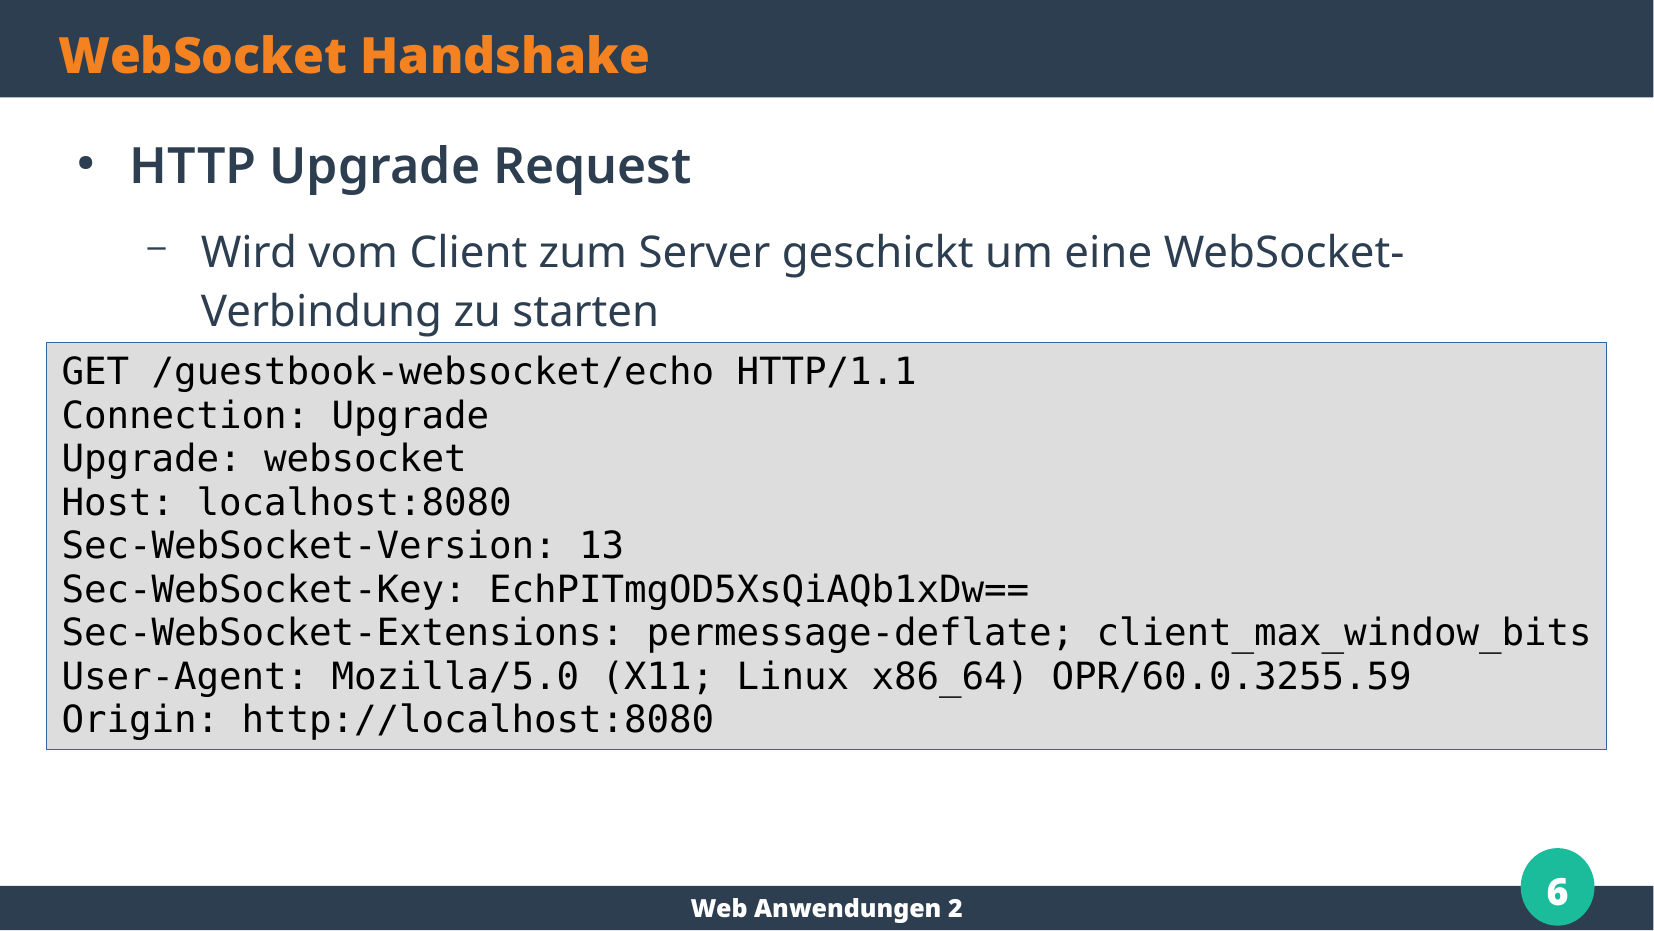

# WebSocket Handshake
HTTP Upgrade Request
Wird vom Client zum Server geschickt um eine WebSocket-Verbindung zu starten
GET /guestbook-websocket/echo HTTP/1.1
Connection: Upgrade
Upgrade: websocket
Host: localhost:8080
Sec-WebSocket-Version: 13
Sec-WebSocket-Key: EchPITmgOD5XsQiAQb1xDw==
Sec-WebSocket-Extensions: permessage-deflate; client_max_window_bits
User-Agent: Mozilla/5.0 (X11; Linux x86_64) OPR/60.0.3255.59
Origin: http://localhost:8080
6